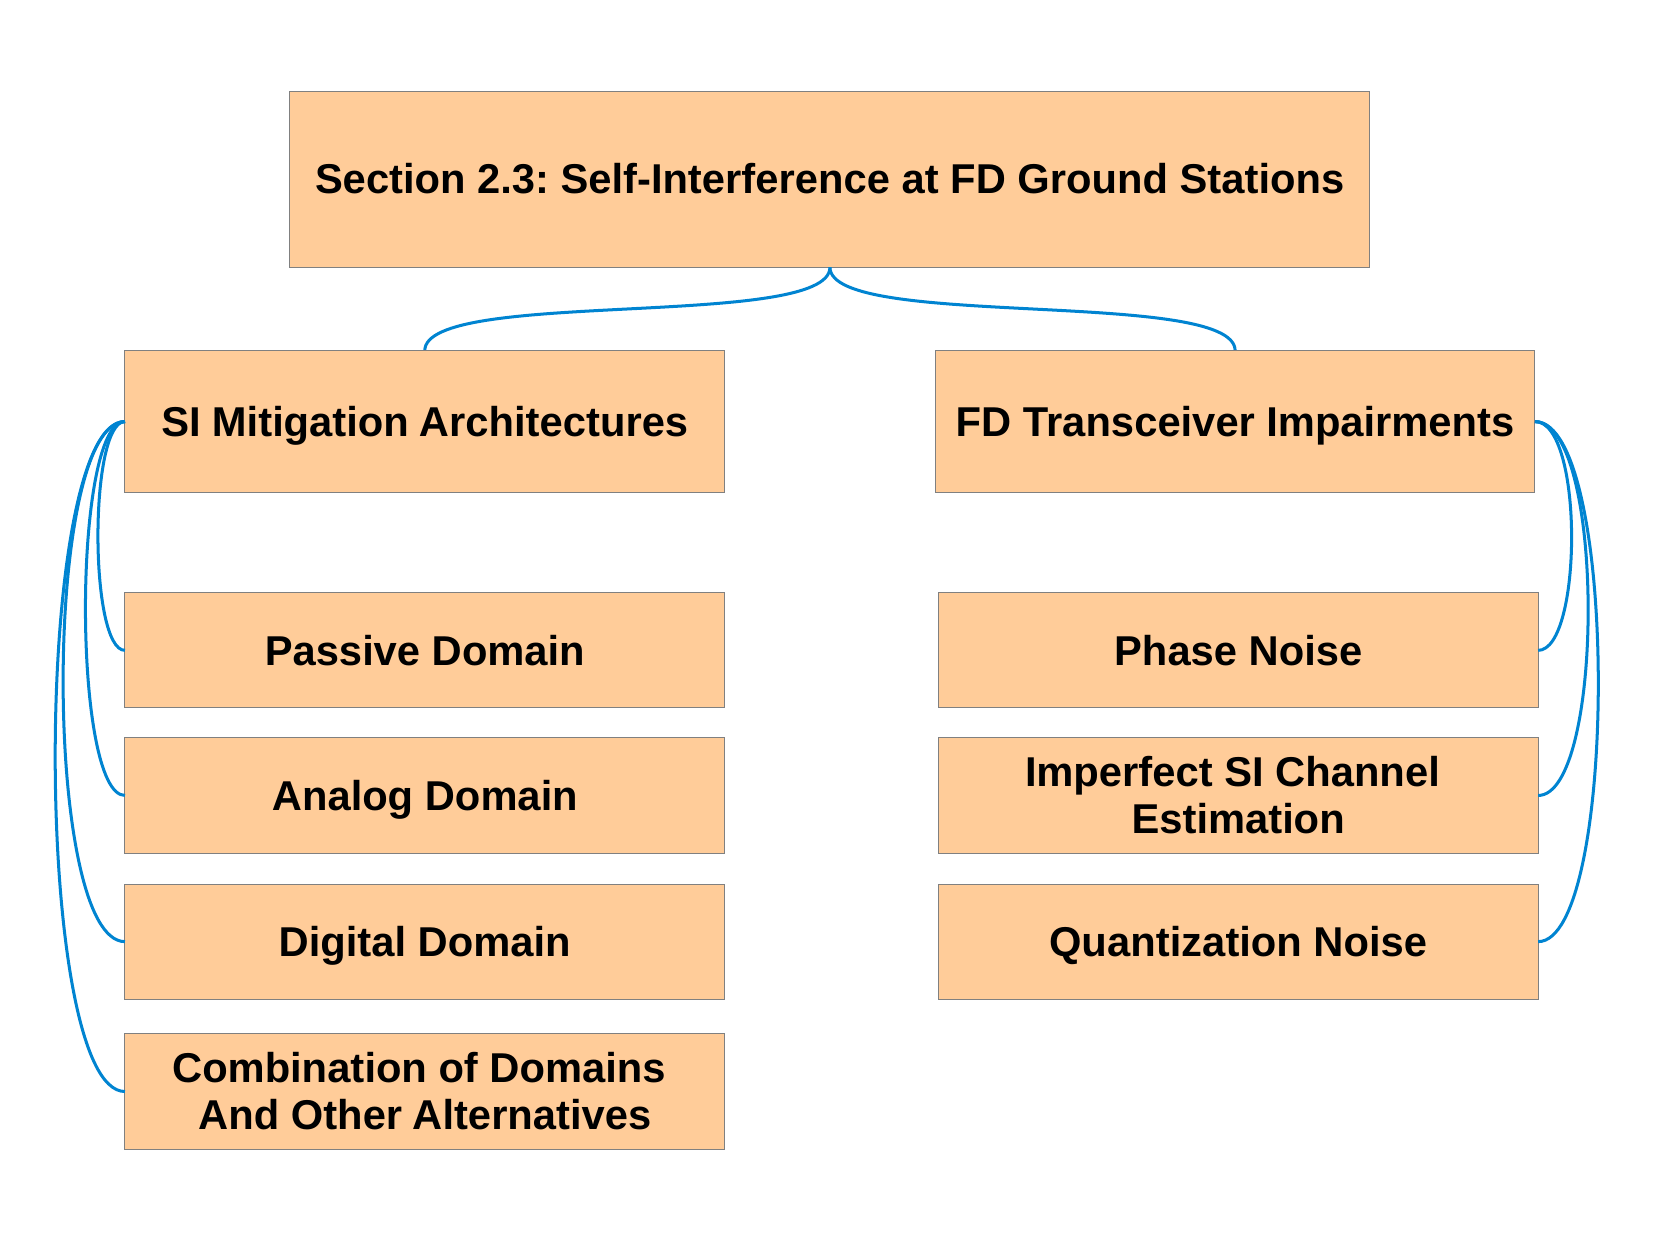

Section 2.3: Self-Interference at FD Ground Stations
SI Mitigation Architectures
FD Transceiver Impairments
Passive Domain
Phase Noise
Analog Domain
Imperfect SI Channel
Estimation
Digital Domain
Quantization Noise
Combination of Domains
And Other Alternatives